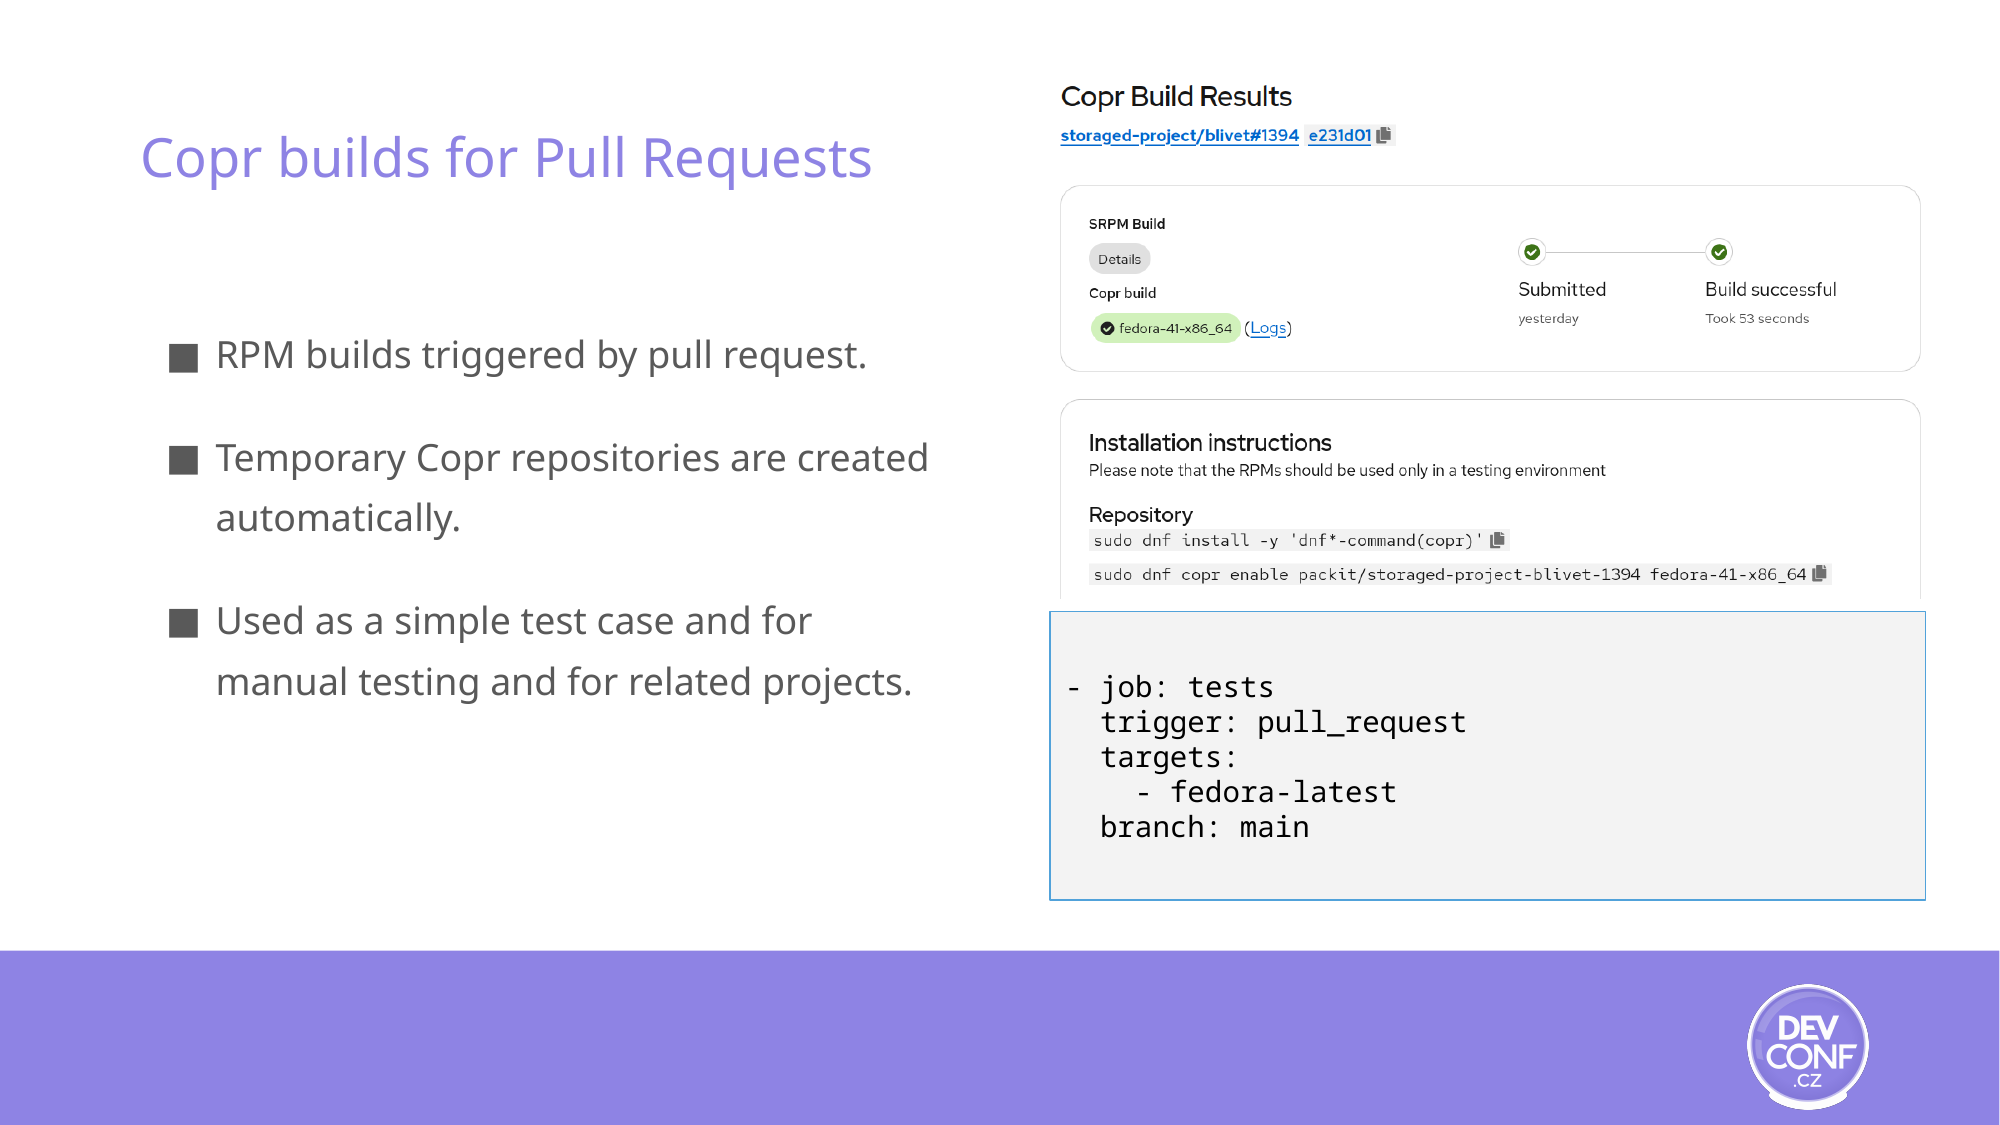

# Copr builds for Pull Requests
RPM builds triggered by pull request.
Temporary Copr repositories are created automatically.
Used as a simple test case and for manual testing and for related projects.
- job: tests
 trigger: pull_request
 targets:
 - fedora-latest
 branch: main